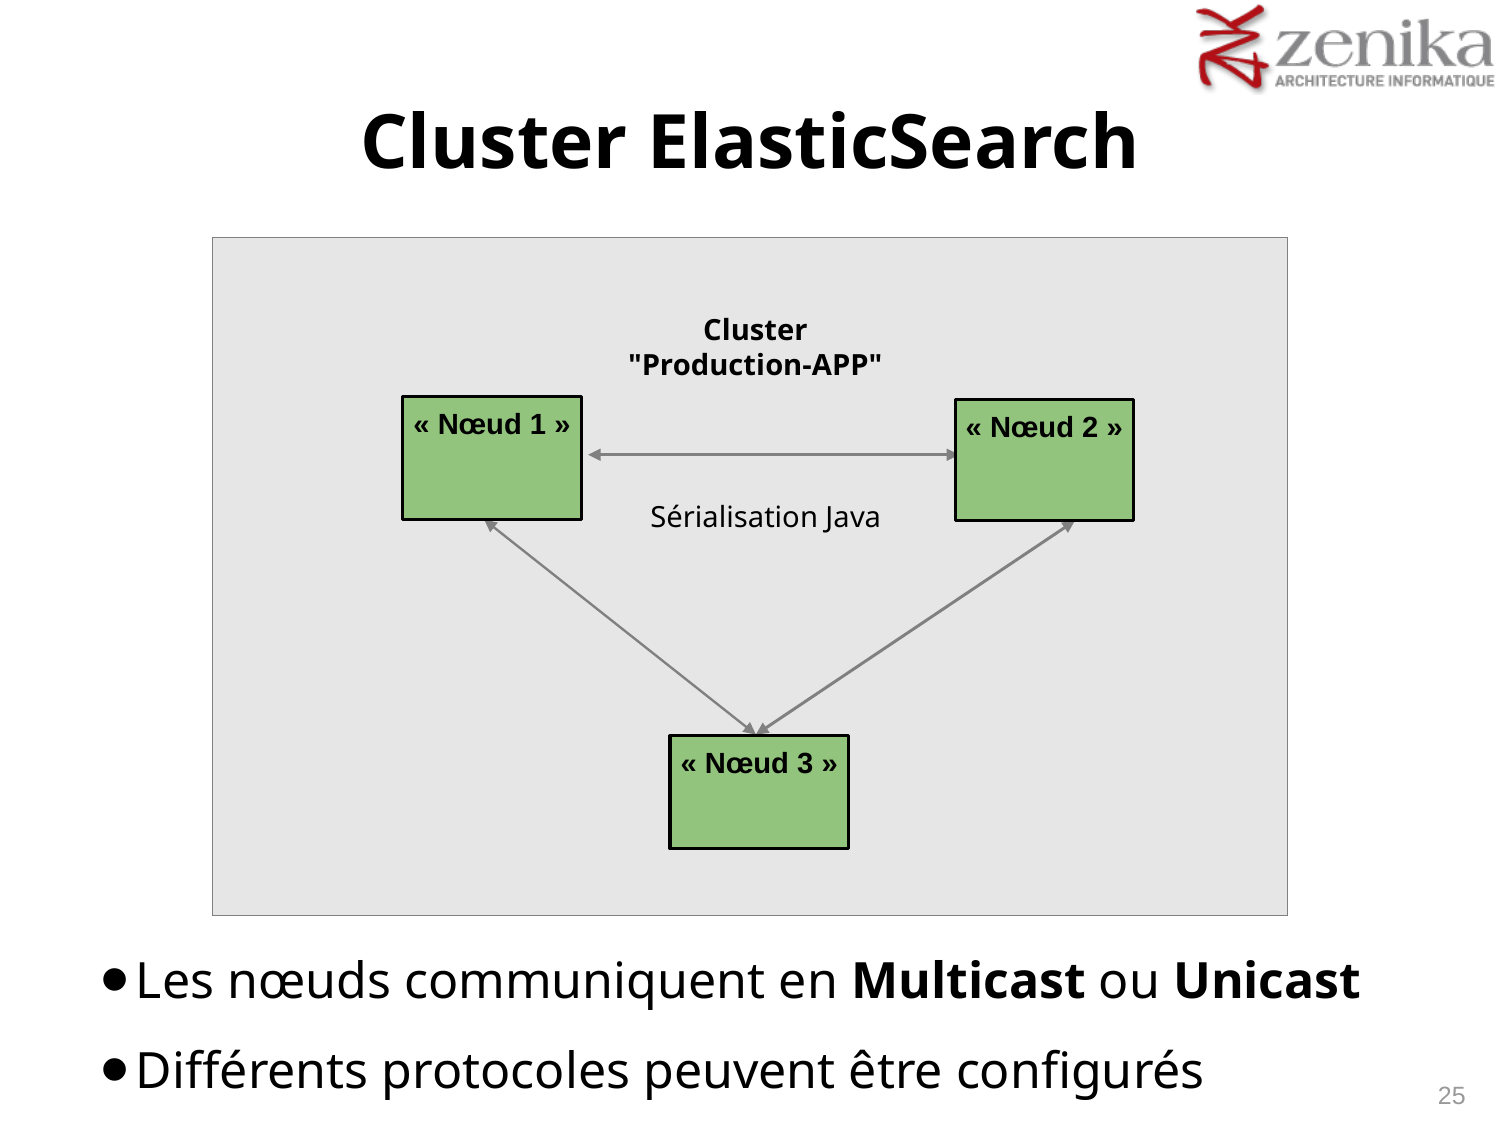

Cluster ElasticSearch
Cluster "Production-APP"
« Nœud 1 »
« Nœud 2 »
Sérialisation Java
« Nœud 3 »
Les nœuds communiquent en Multicast ou Unicast
Différents protocoles peuvent être configurés